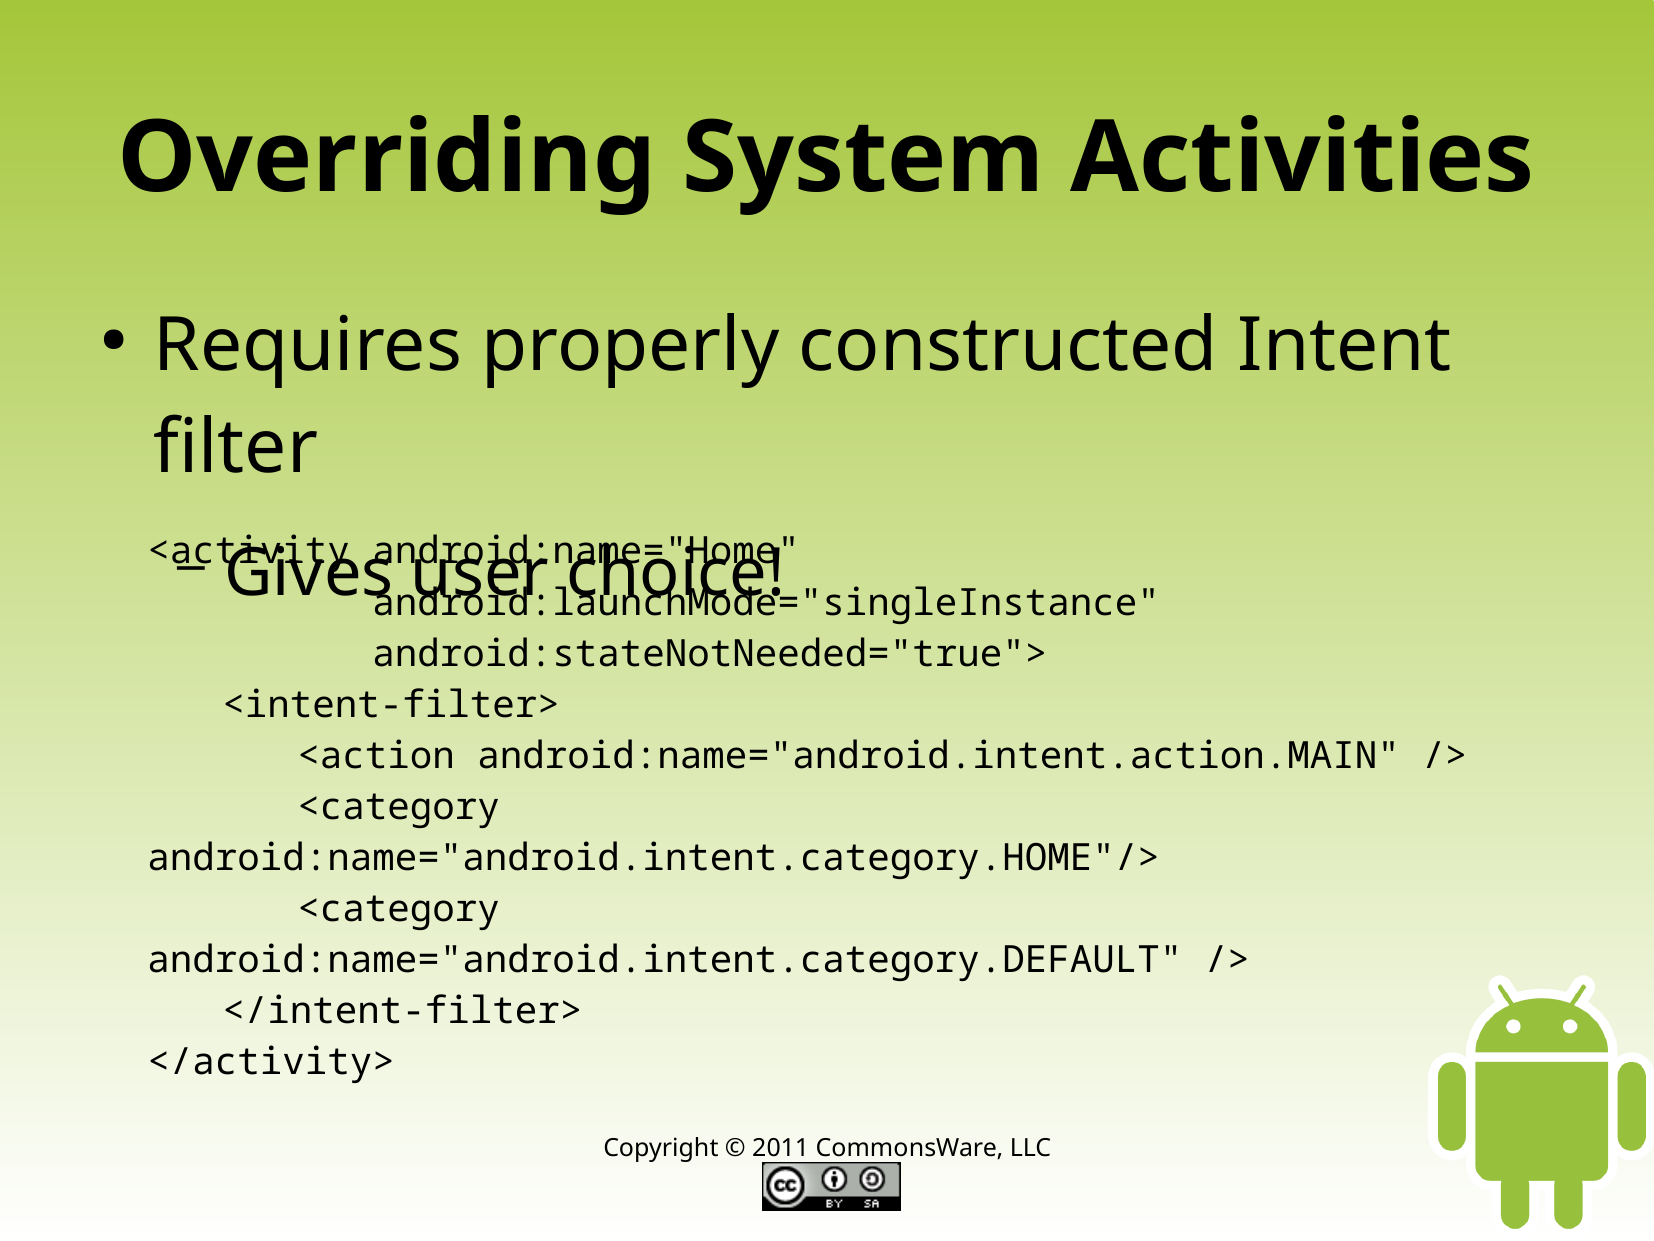

# Overriding System Activities
Requires properly constructed Intent filter
Gives user choice!
<activity android:name="Home"
 android:launchMode="singleInstance"
 android:stateNotNeeded="true">
	<intent-filter>
		<action android:name="android.intent.action.MAIN" />
		<category android:name="android.intent.category.HOME"/>
		<category android:name="android.intent.category.DEFAULT" />
	</intent-filter>
</activity>